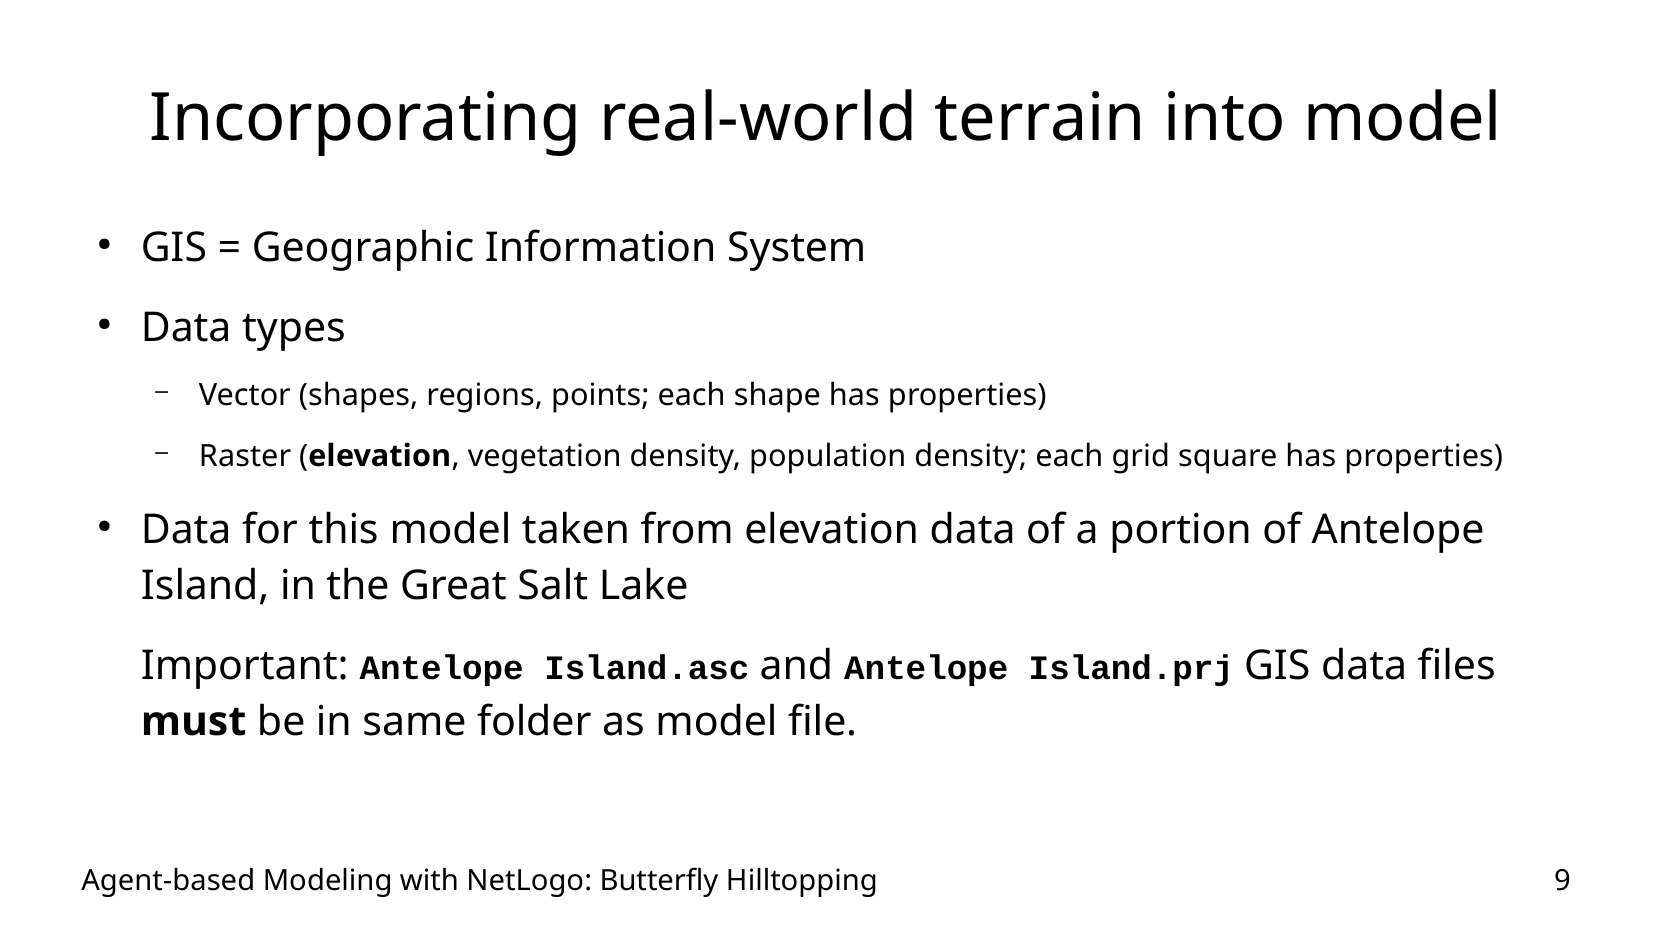

# Incorporating real-world terrain into model
GIS = Geographic Information System
Data types
Vector (shapes, regions, points; each shape has properties)
Raster (elevation, vegetation density, population density; each grid square has properties)
Data for this model taken from elevation data of a portion of Antelope Island, in the Great Salt Lake
Important: Antelope Island.asc and Antelope Island.prj GIS data files must be in same folder as model file.
Agent-based Modeling with NetLogo: Butterfly Hilltopping
9